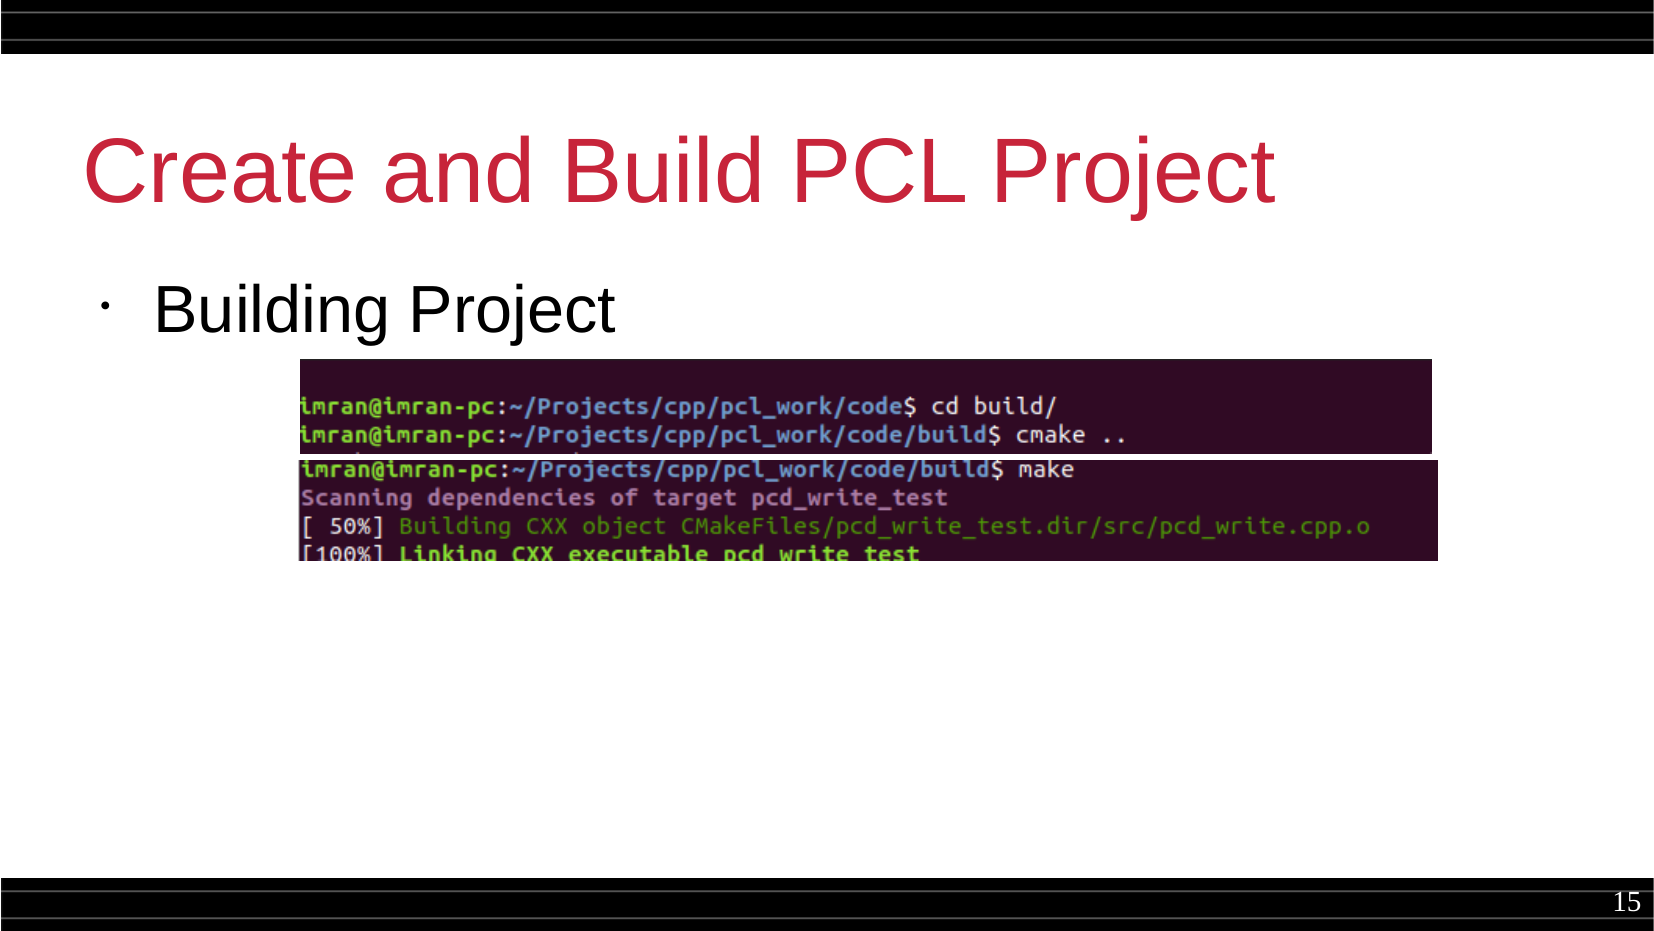

# Create and Build PCL Project
Building Project